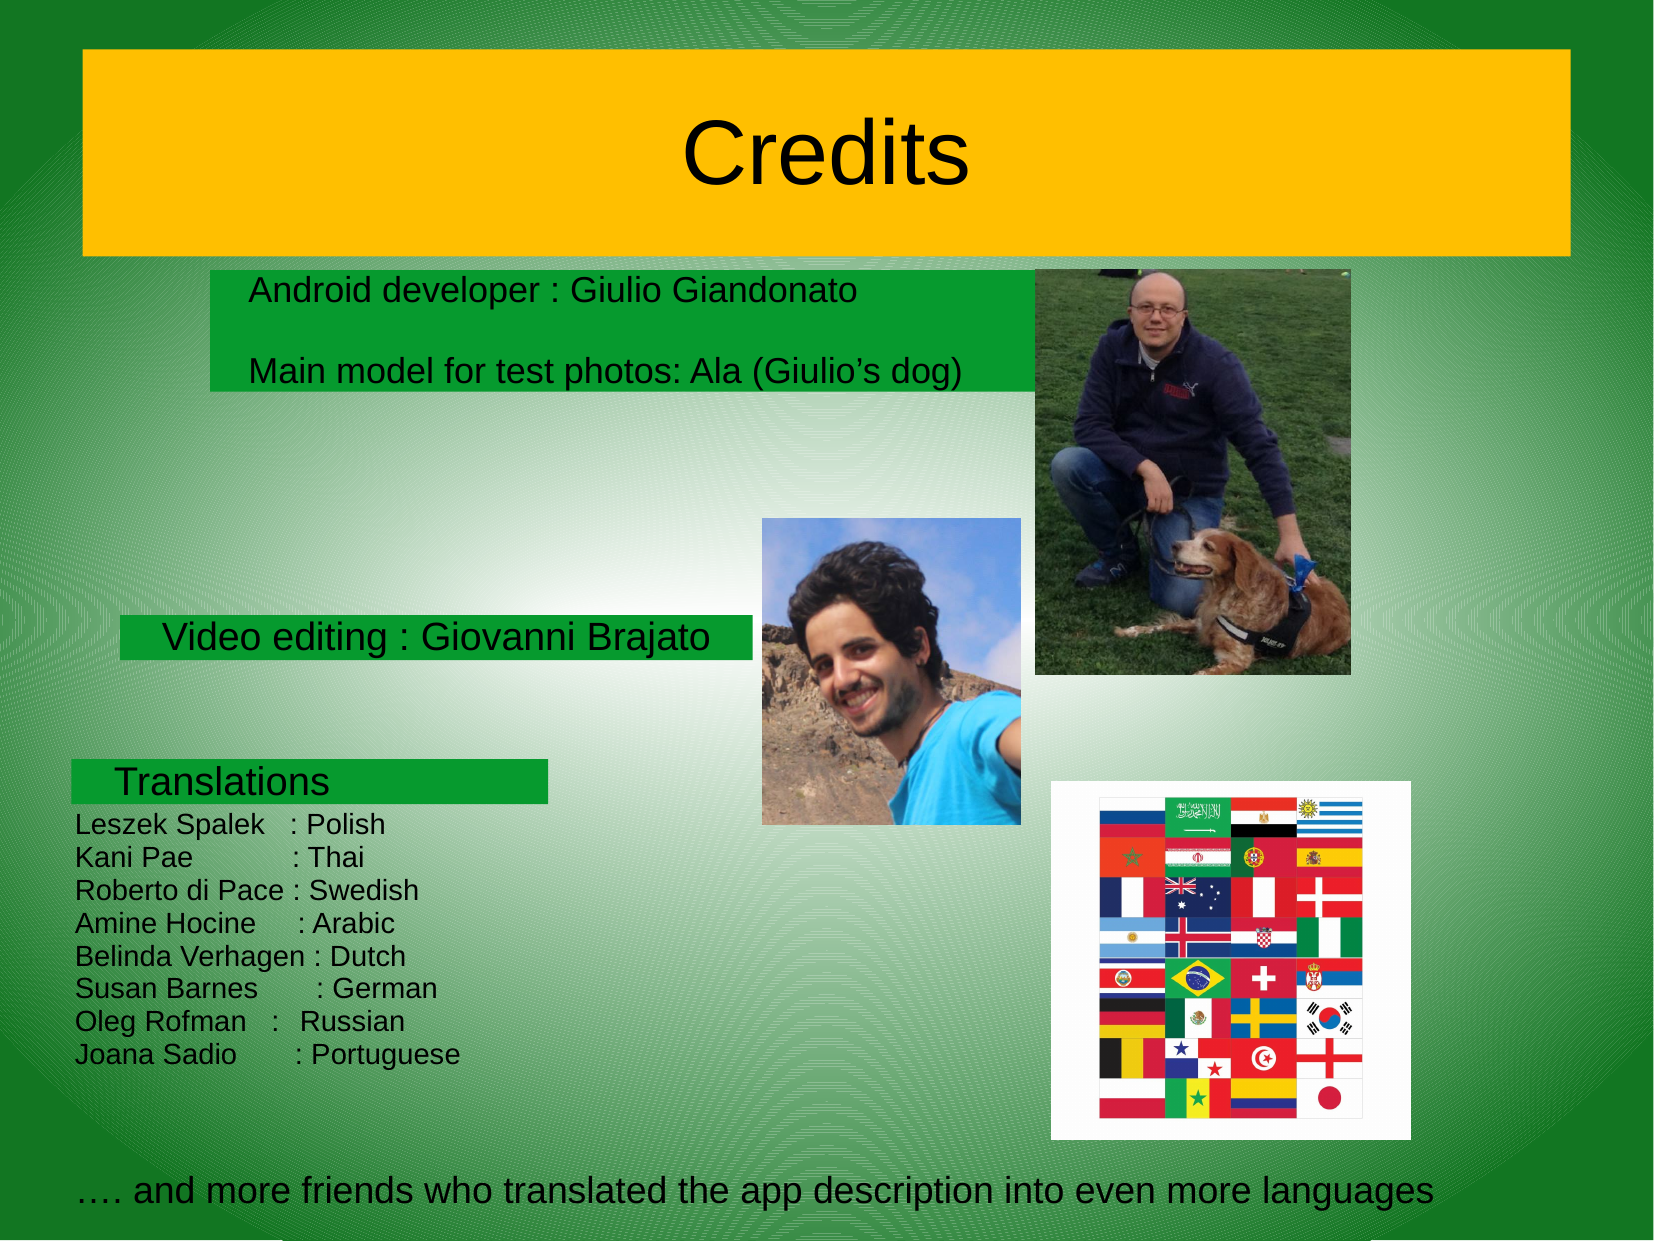

# Credits
Android developer : Giulio Giandonato
Main model for test photos: Ala (Giulio’s dog)
Video editing : Giovanni Brajato
Translations
Leszek Spalek  : Polish
Kani Pae  : Thai
Roberto di Pace : Swedish
Amine Hocine  : Arabic
Belinda Verhagen : Dutch
Susan Barnes  : German
Oleg Rofman  :	Russian
Joana Sadio  : Portuguese
…. and more friends who translated the app description into even more languages